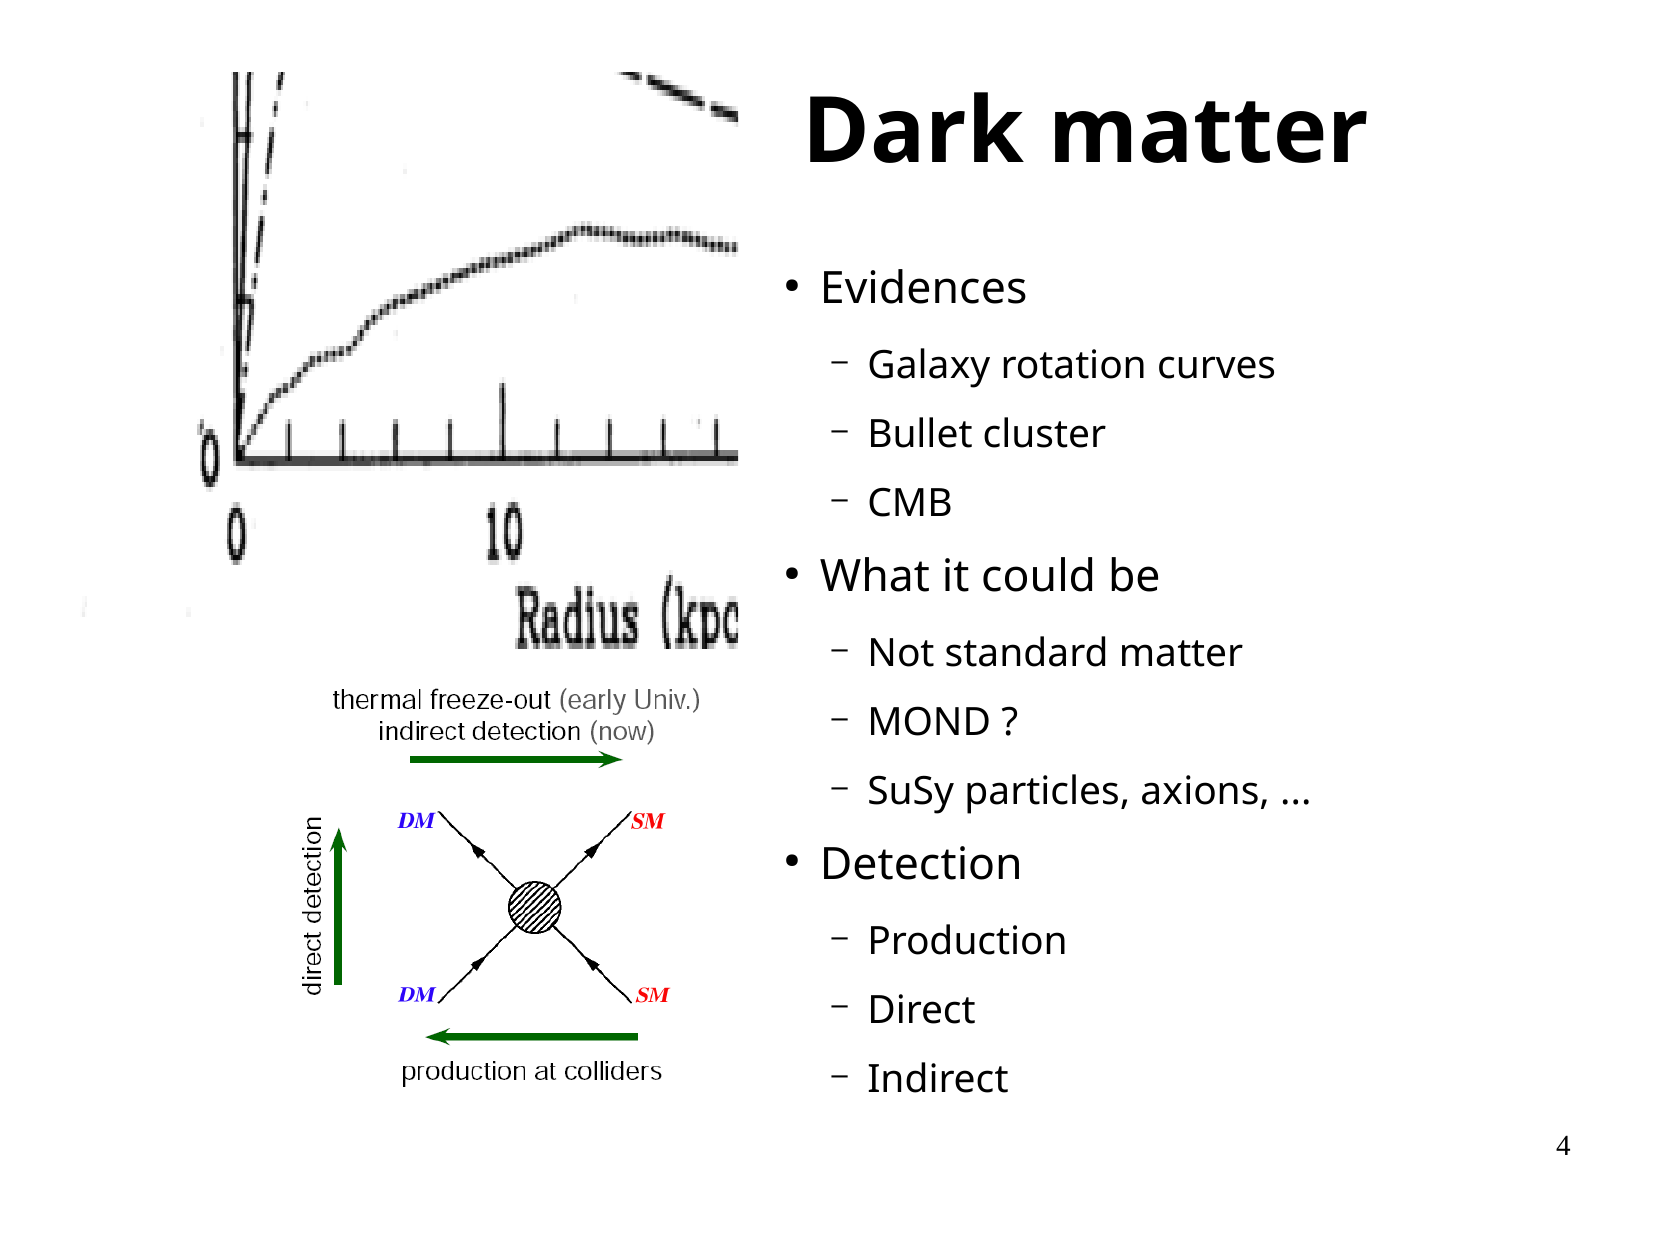

# Dark matter
Evidences
Galaxy rotation curves
Bullet cluster
CMB
What it could be
Not standard matter
MOND ?
SuSy particles, axions, ...
Detection
Production
Direct
Indirect
4